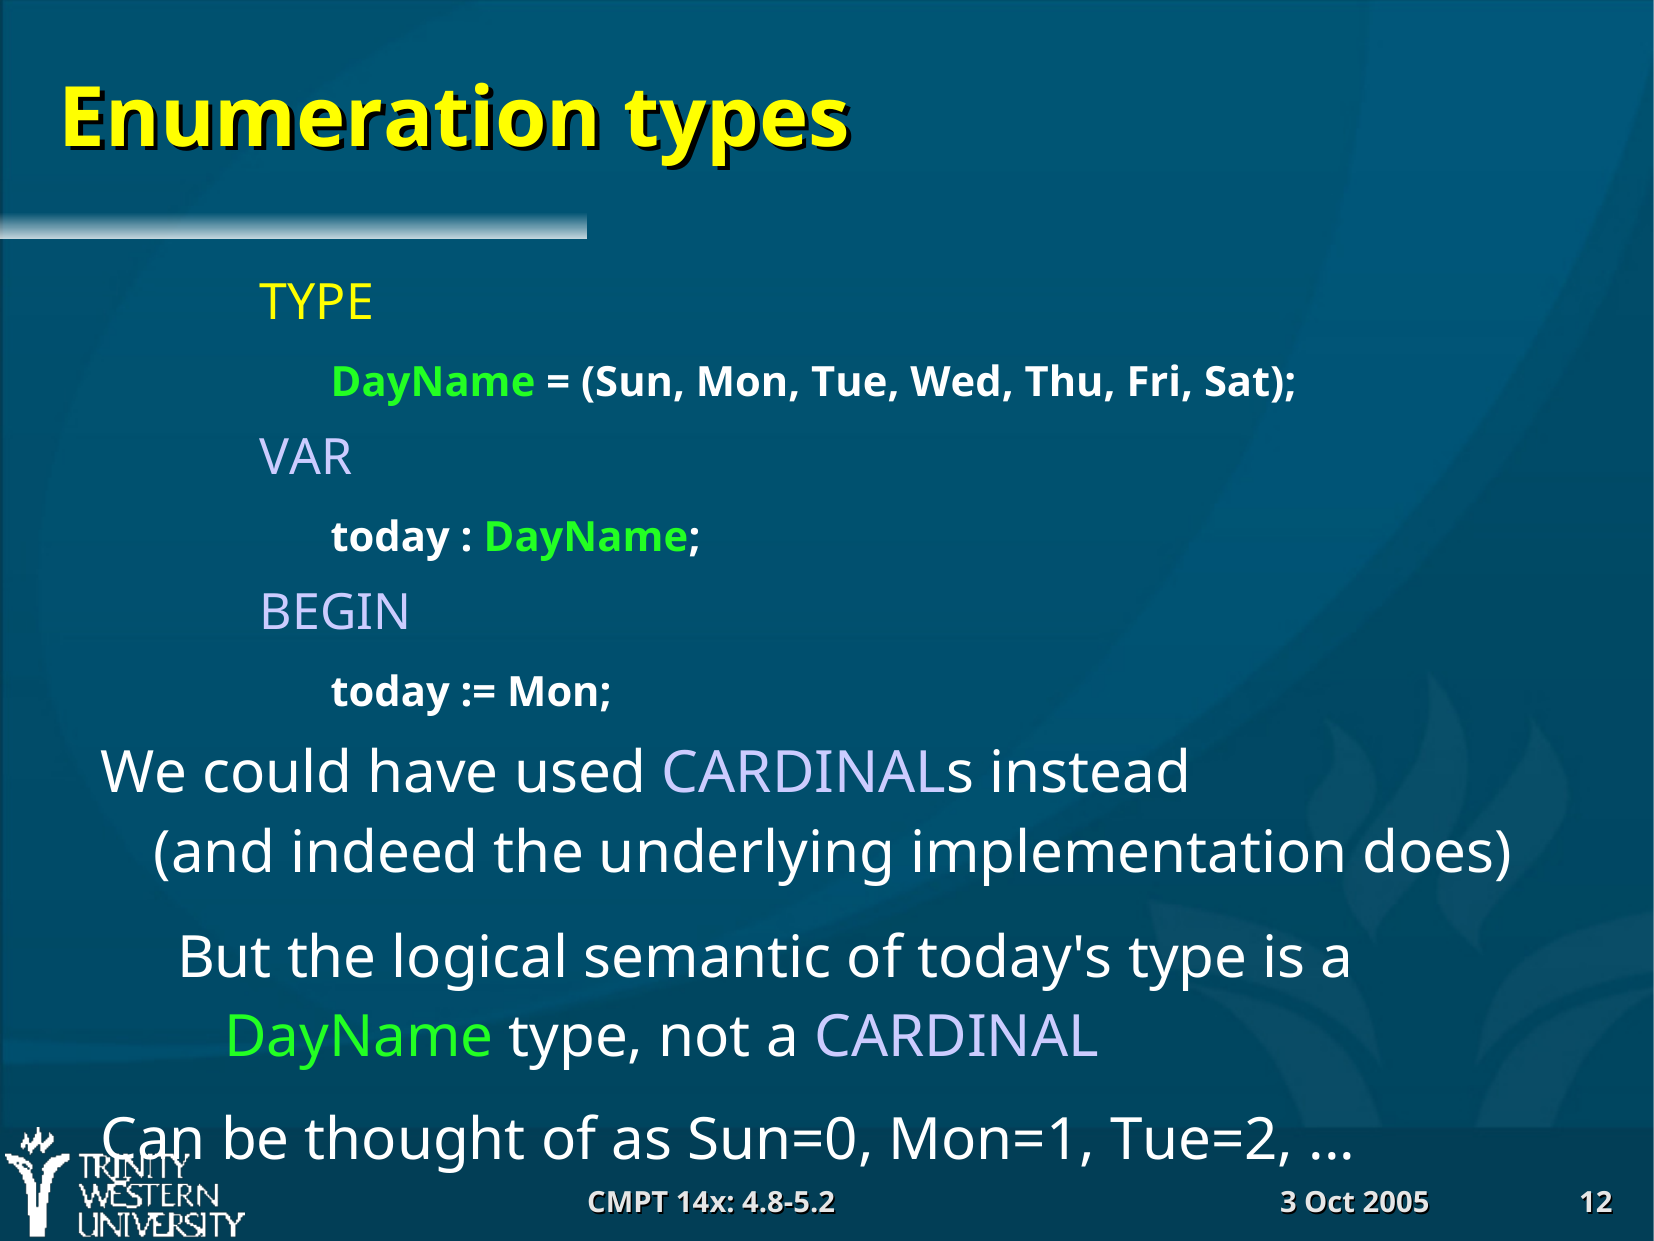

# Enumeration types
TYPE
DayName = (Sun, Mon, Tue, Wed, Thu, Fri, Sat);
VAR
today : DayName;
BEGIN
today := Mon;
We could have used CARDINALs instead
(and indeed the underlying implementation does)
But the logical semantic of today's type is a DayName type, not a CARDINAL
Can be thought of as Sun=0, Mon=1, Tue=2, ...
CMPT 14x: 4.8-5.2
3 Oct 2005
12